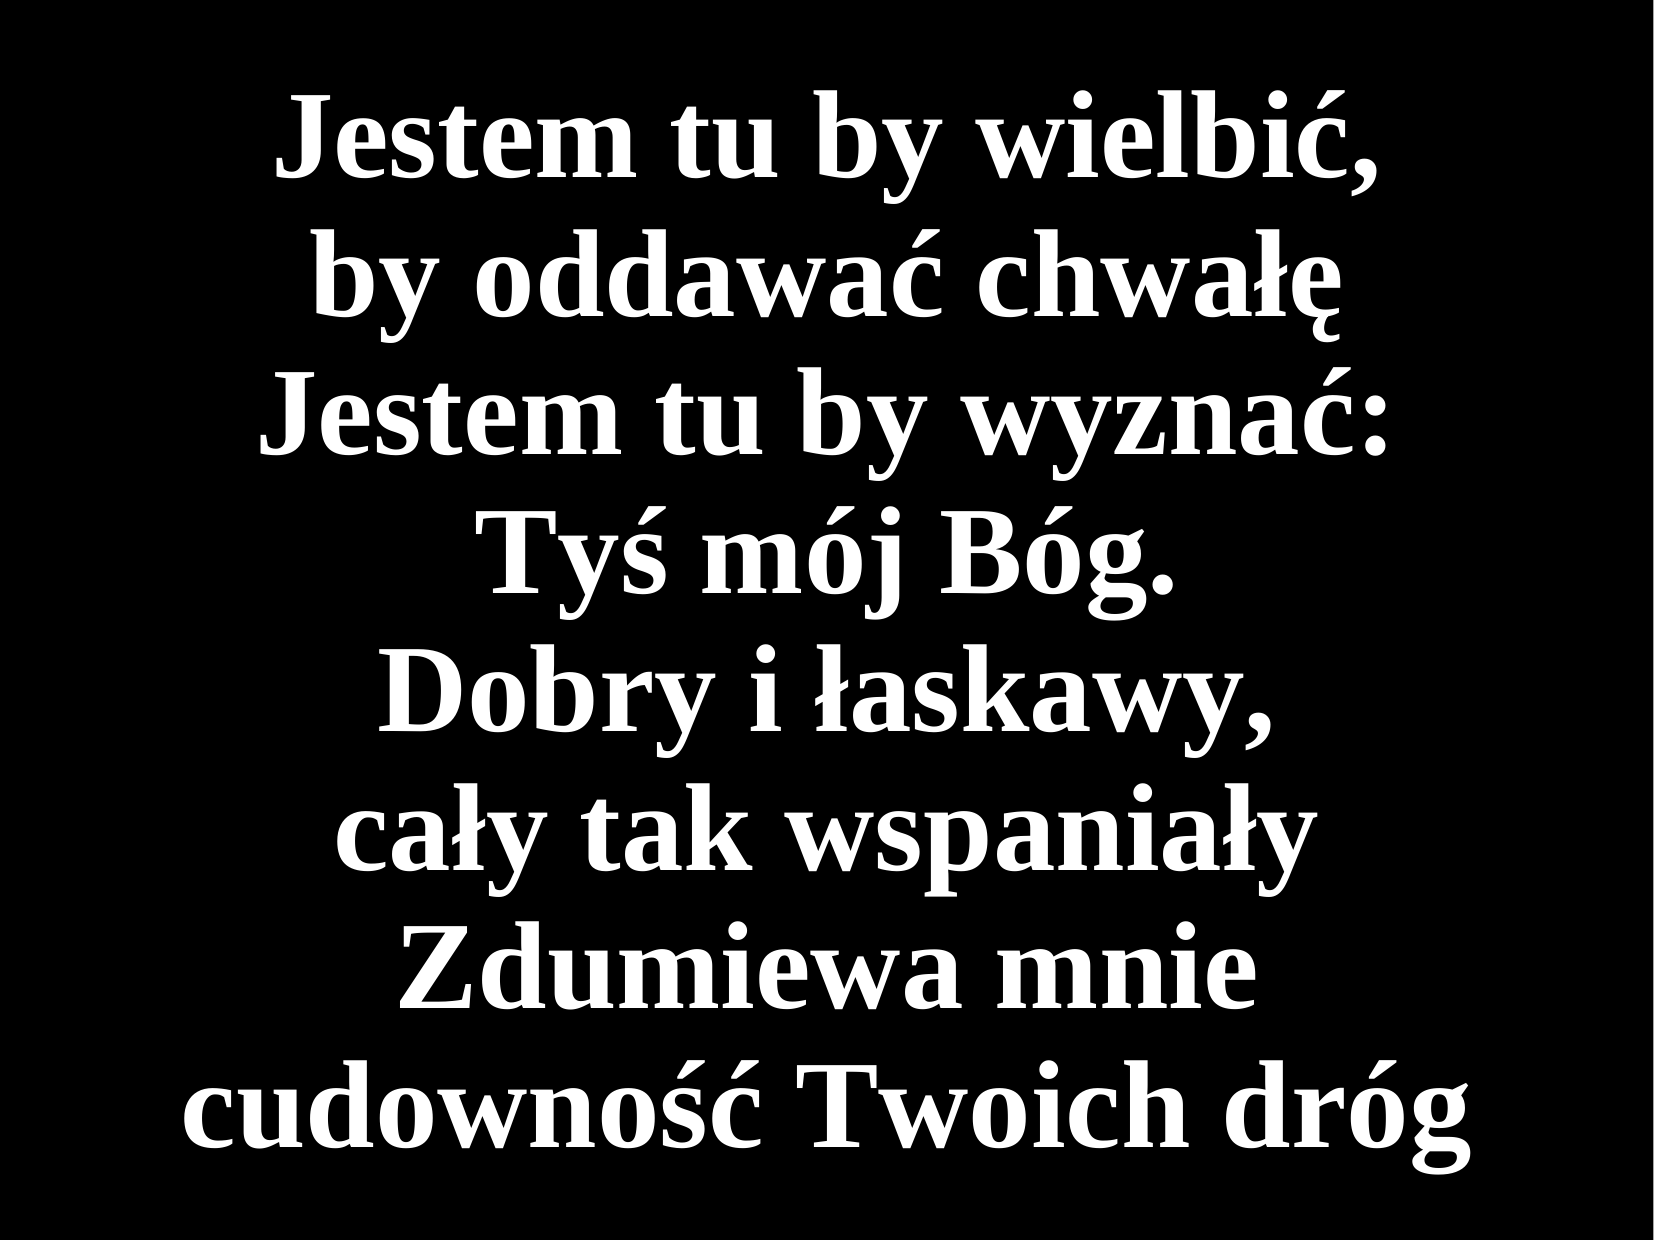

# Jestem tu by wielbić, by oddawać chwałę Jestem tu by wyznać: Tyś mój Bóg. Dobry i łaskawy, cały tak wspaniały Zdumiewa mnie cudowność Twoich dróg